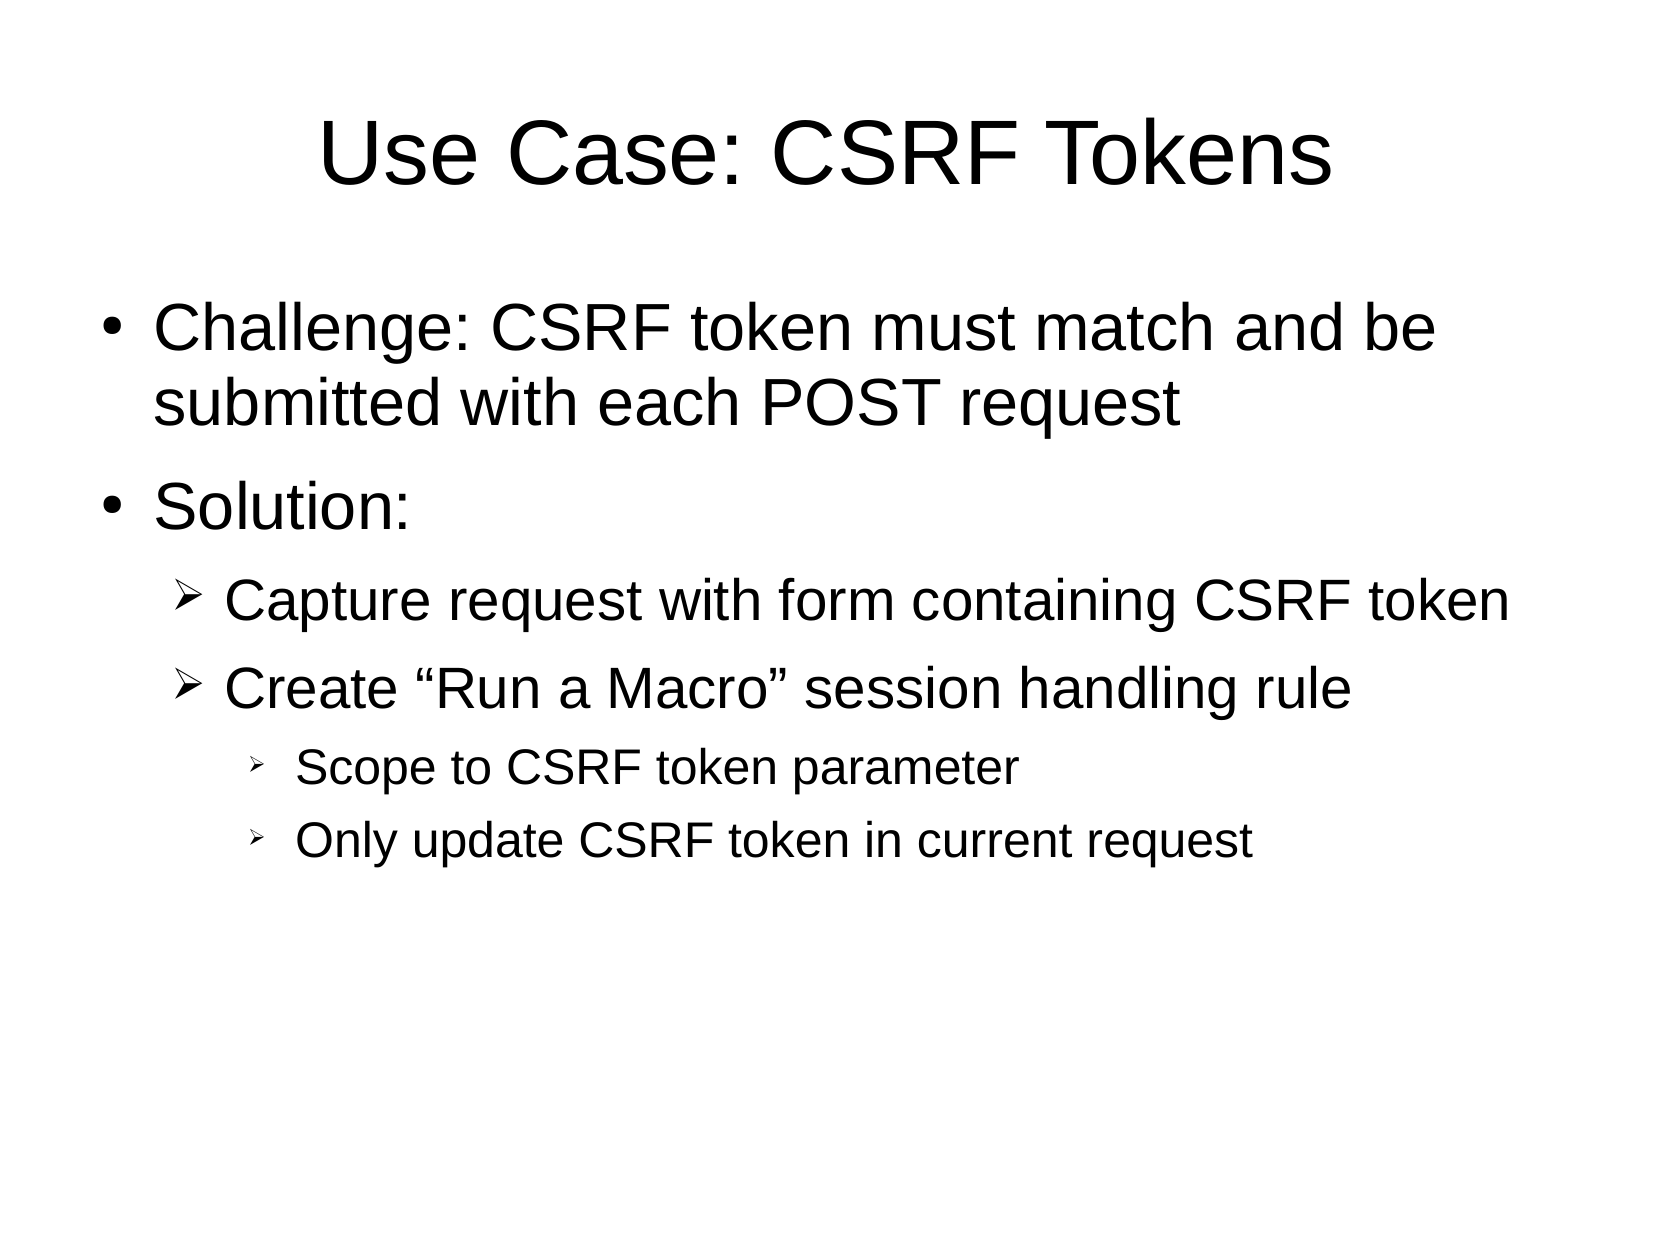

# Use Case: CSRF Tokens
Challenge: CSRF token must match and be submitted with each POST request
Solution:
Capture request with form containing CSRF token
Create “Run a Macro” session handling rule
Scope to CSRF token parameter
Only update CSRF token in current request